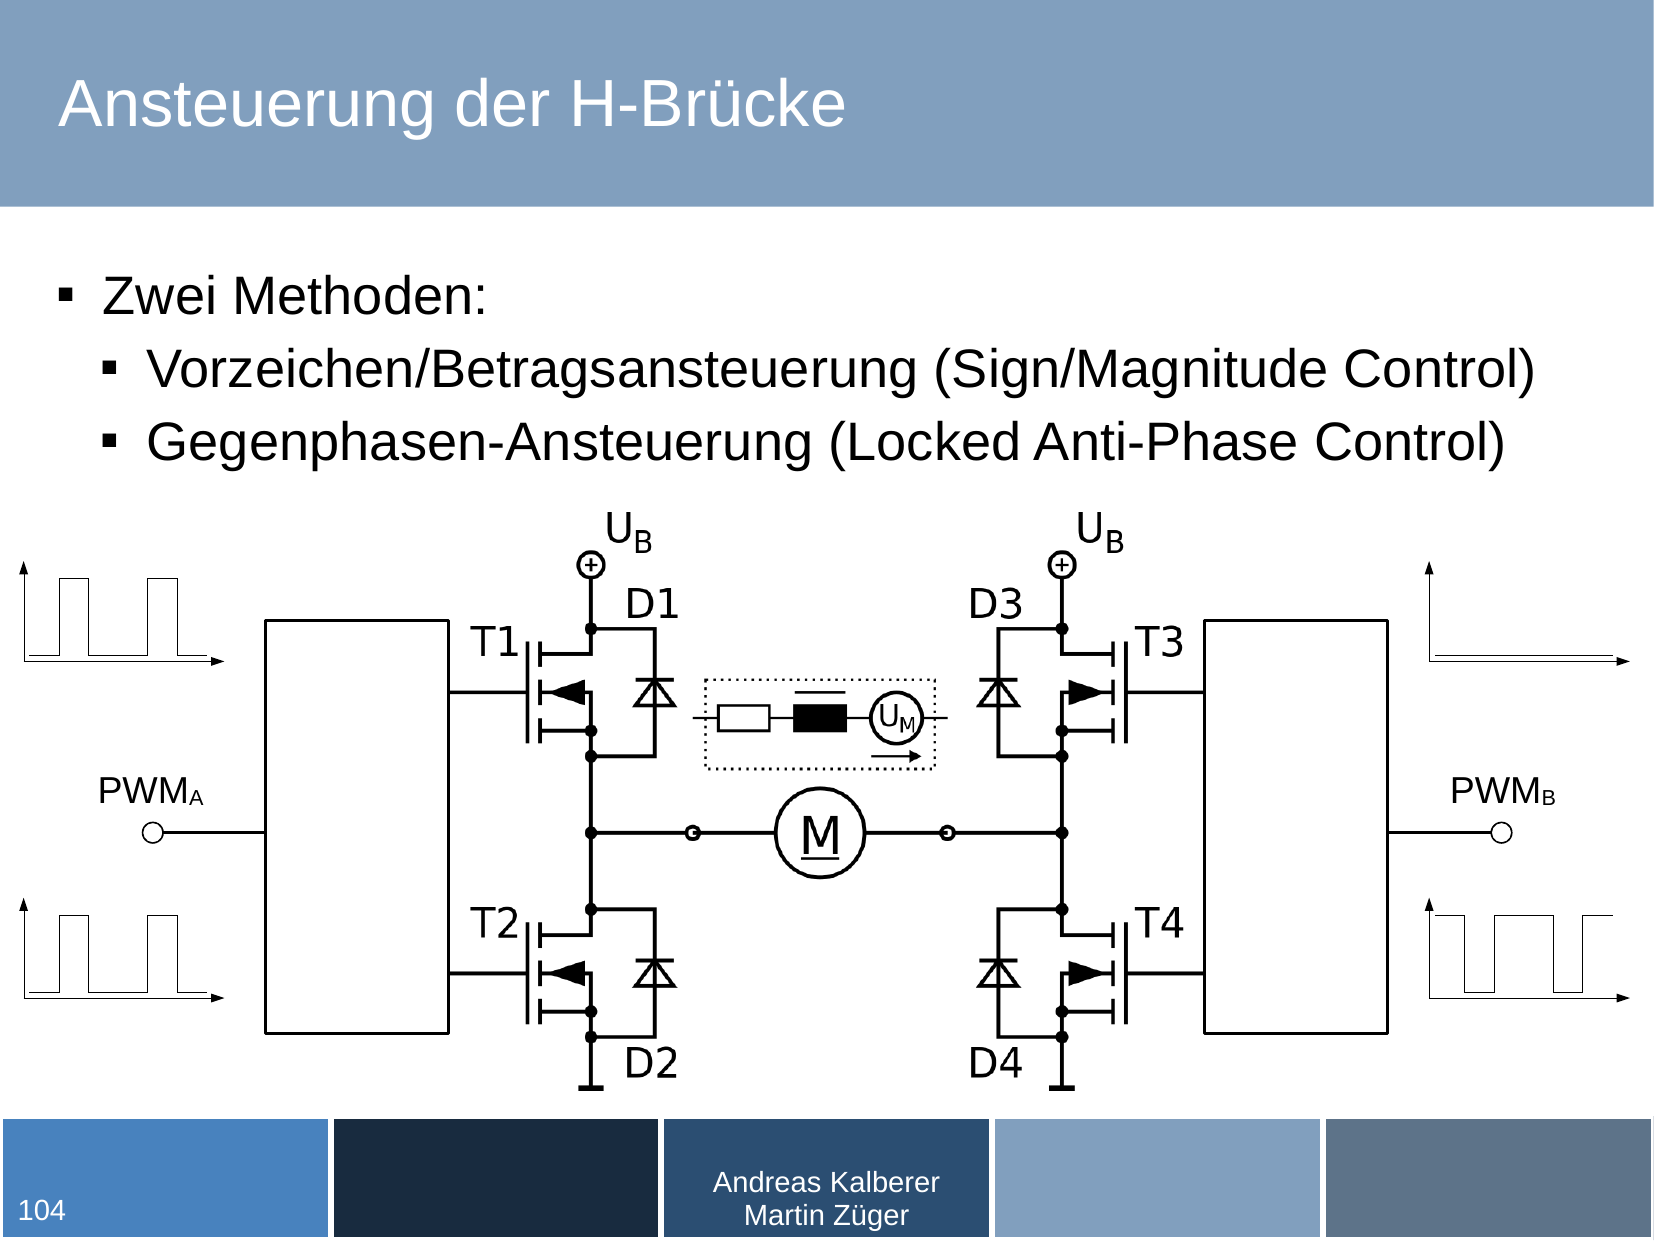

# Ansteuerung der H-Brücke
Zwei Methoden:
Vorzeichen/Betragsansteuerung (Sign/Magnitude Control)
Gegenphasen-Ansteuerung (Locked Anti-Phase Control)
PWMA
PWMB
LibreOffice Productivity Suite
104